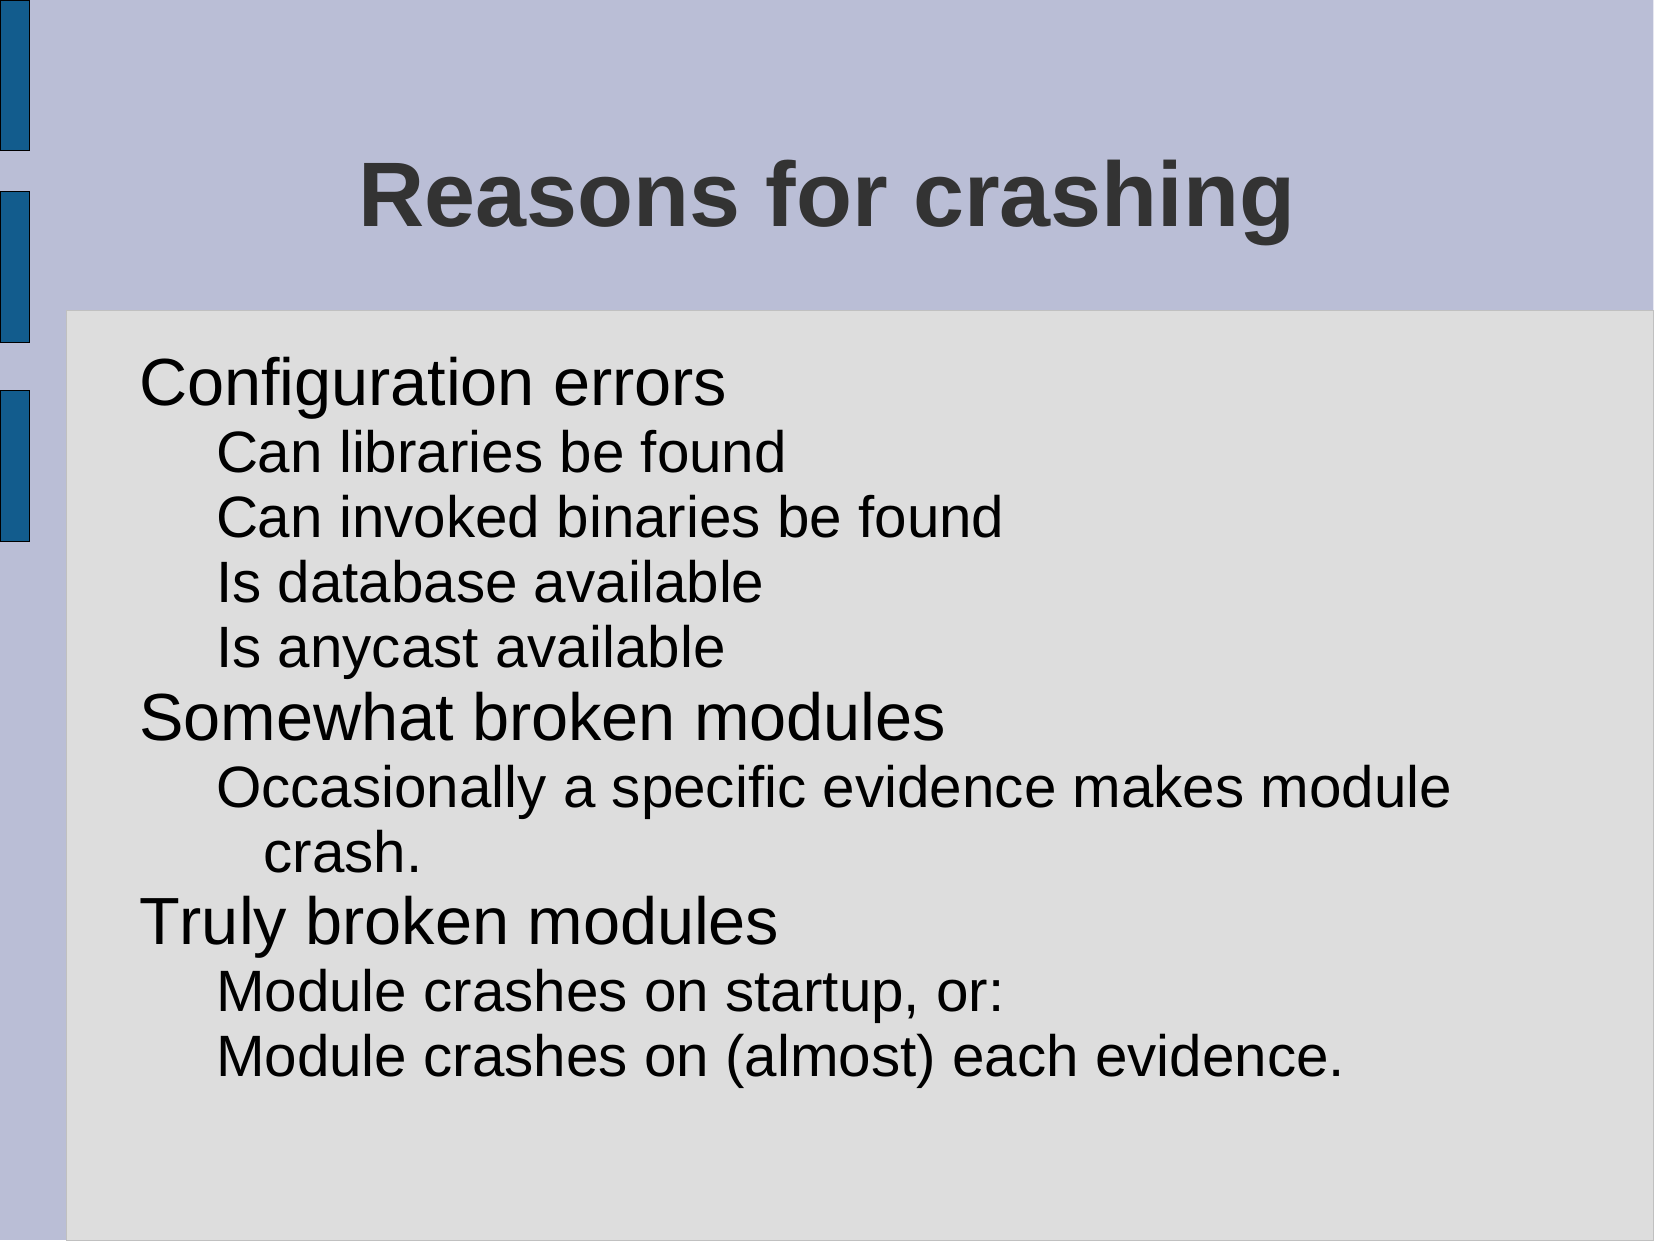

# Reasons for crashing
Configuration errors
Can libraries be found
Can invoked binaries be found
Is database available
Is anycast available
Somewhat broken modules
Occasionally a specific evidence makes module crash.
Truly broken modules
Module crashes on startup, or:
Module crashes on (almost) each evidence.